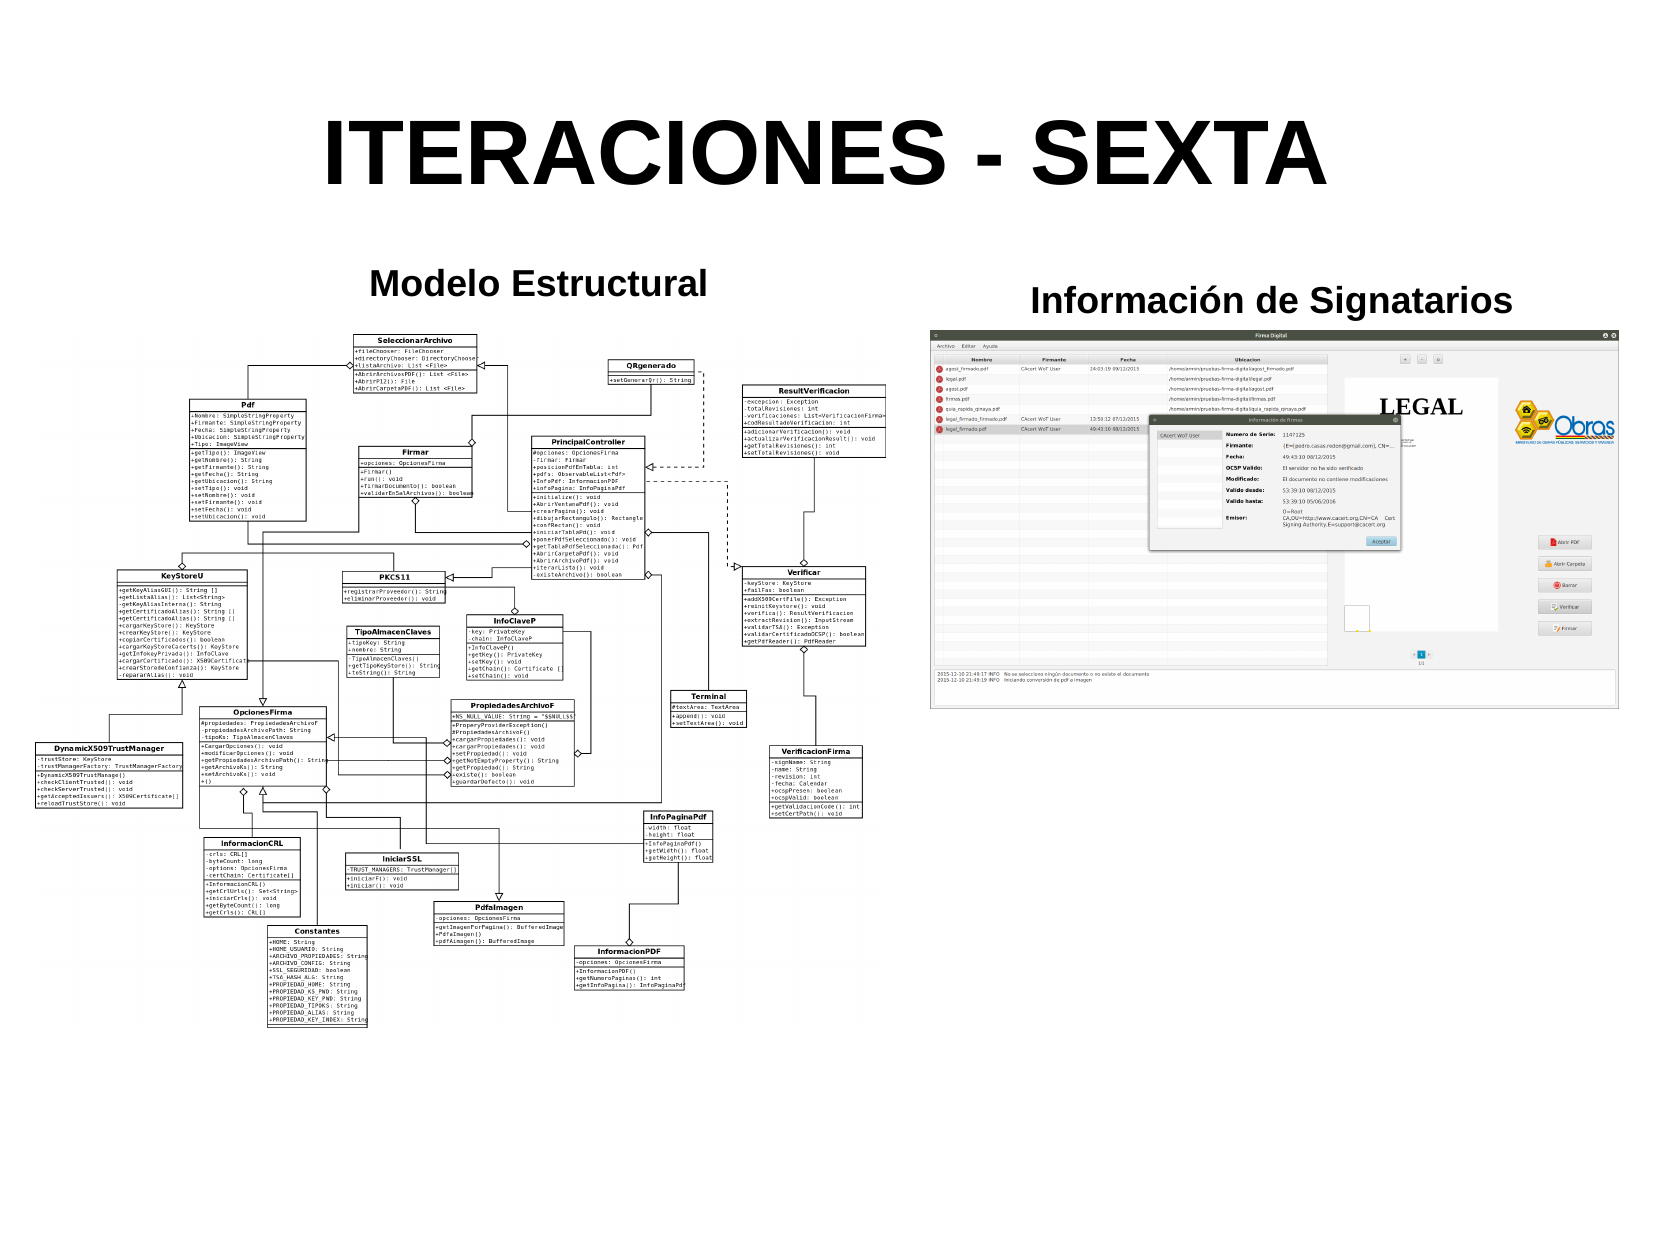

# ITERACIONES - SEXTA
Modelo Estructural
Información de Signatarios